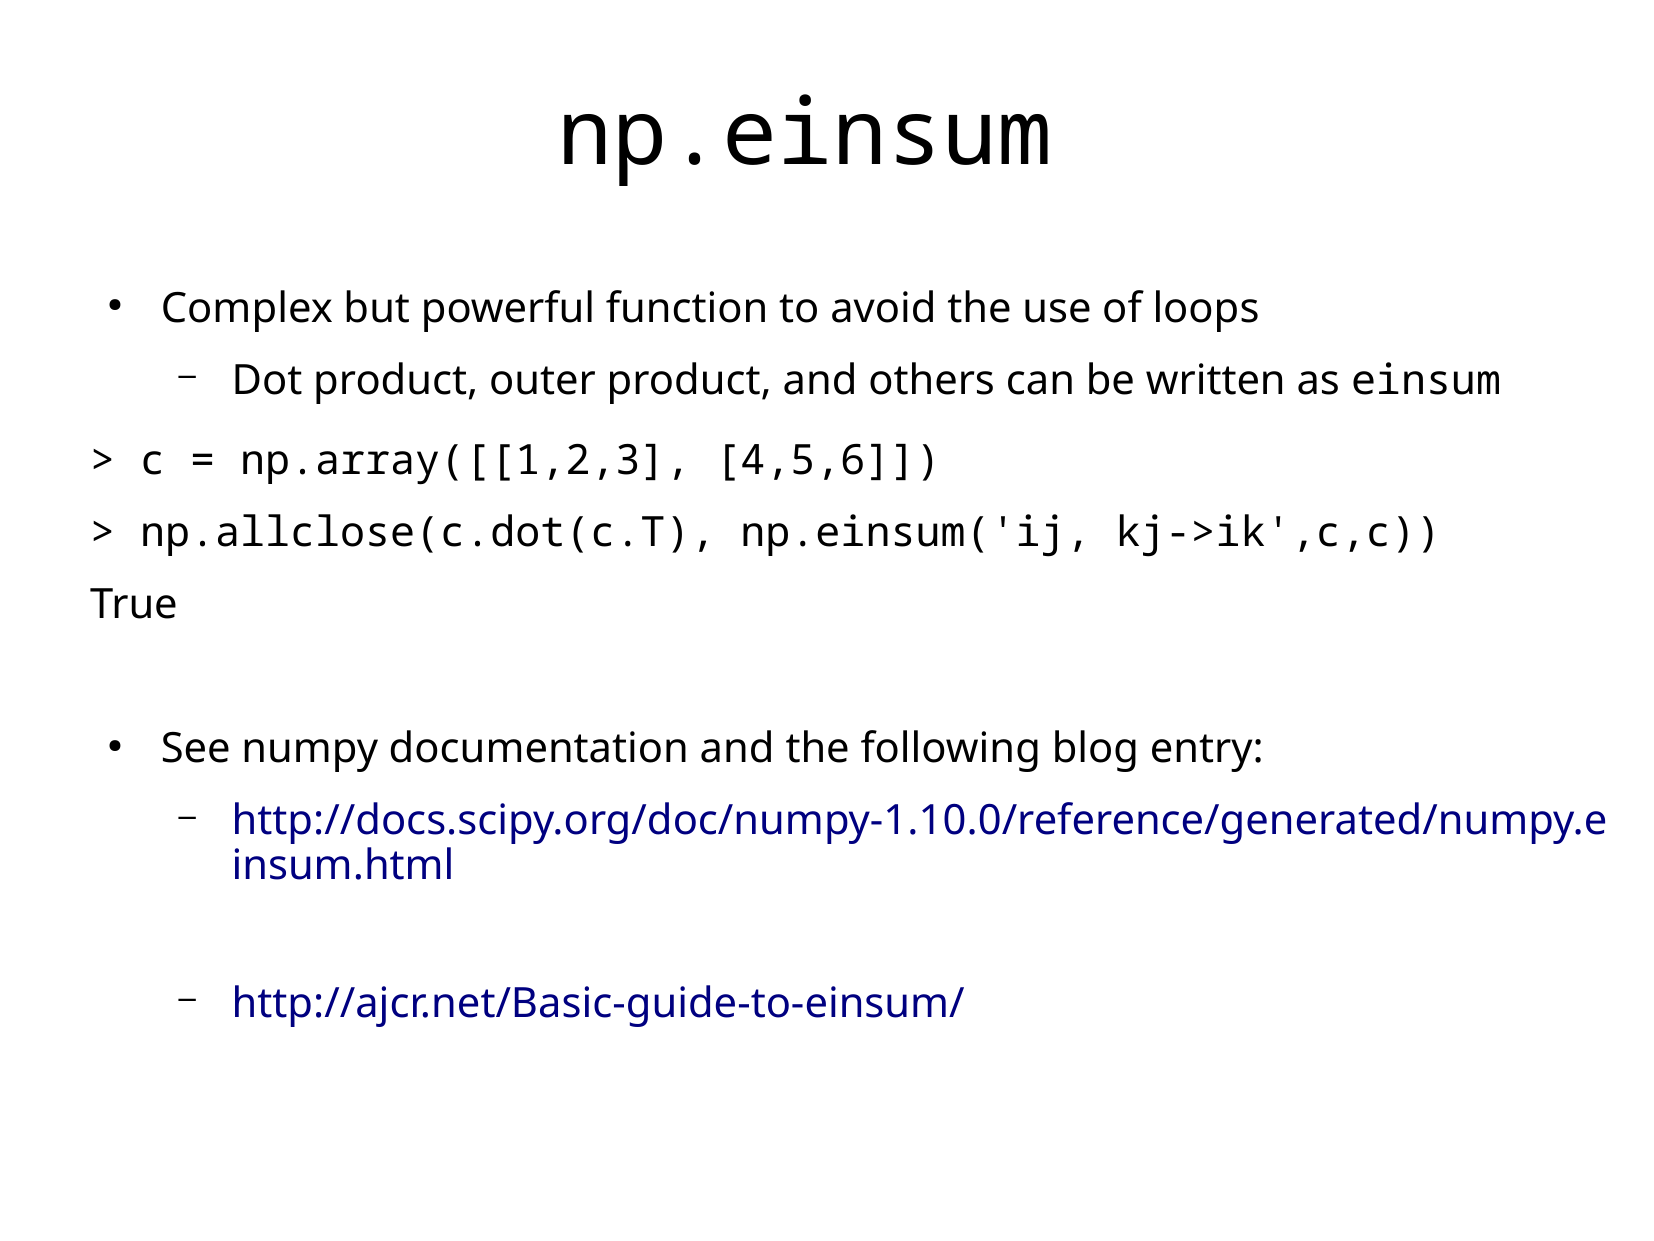

# np.einsum
Complex but powerful function to avoid the use of loops
Dot product, outer product, and others can be written as einsum
> c = np.array([[1,2,3], [4,5,6]])
> np.allclose(c.dot(c.T), np.einsum('ij, kj->ik',c,c))
True
See numpy documentation and the following blog entry:
http://docs.scipy.org/doc/numpy-1.10.0/reference/generated/numpy.einsum.html
http://ajcr.net/Basic-guide-to-einsum/